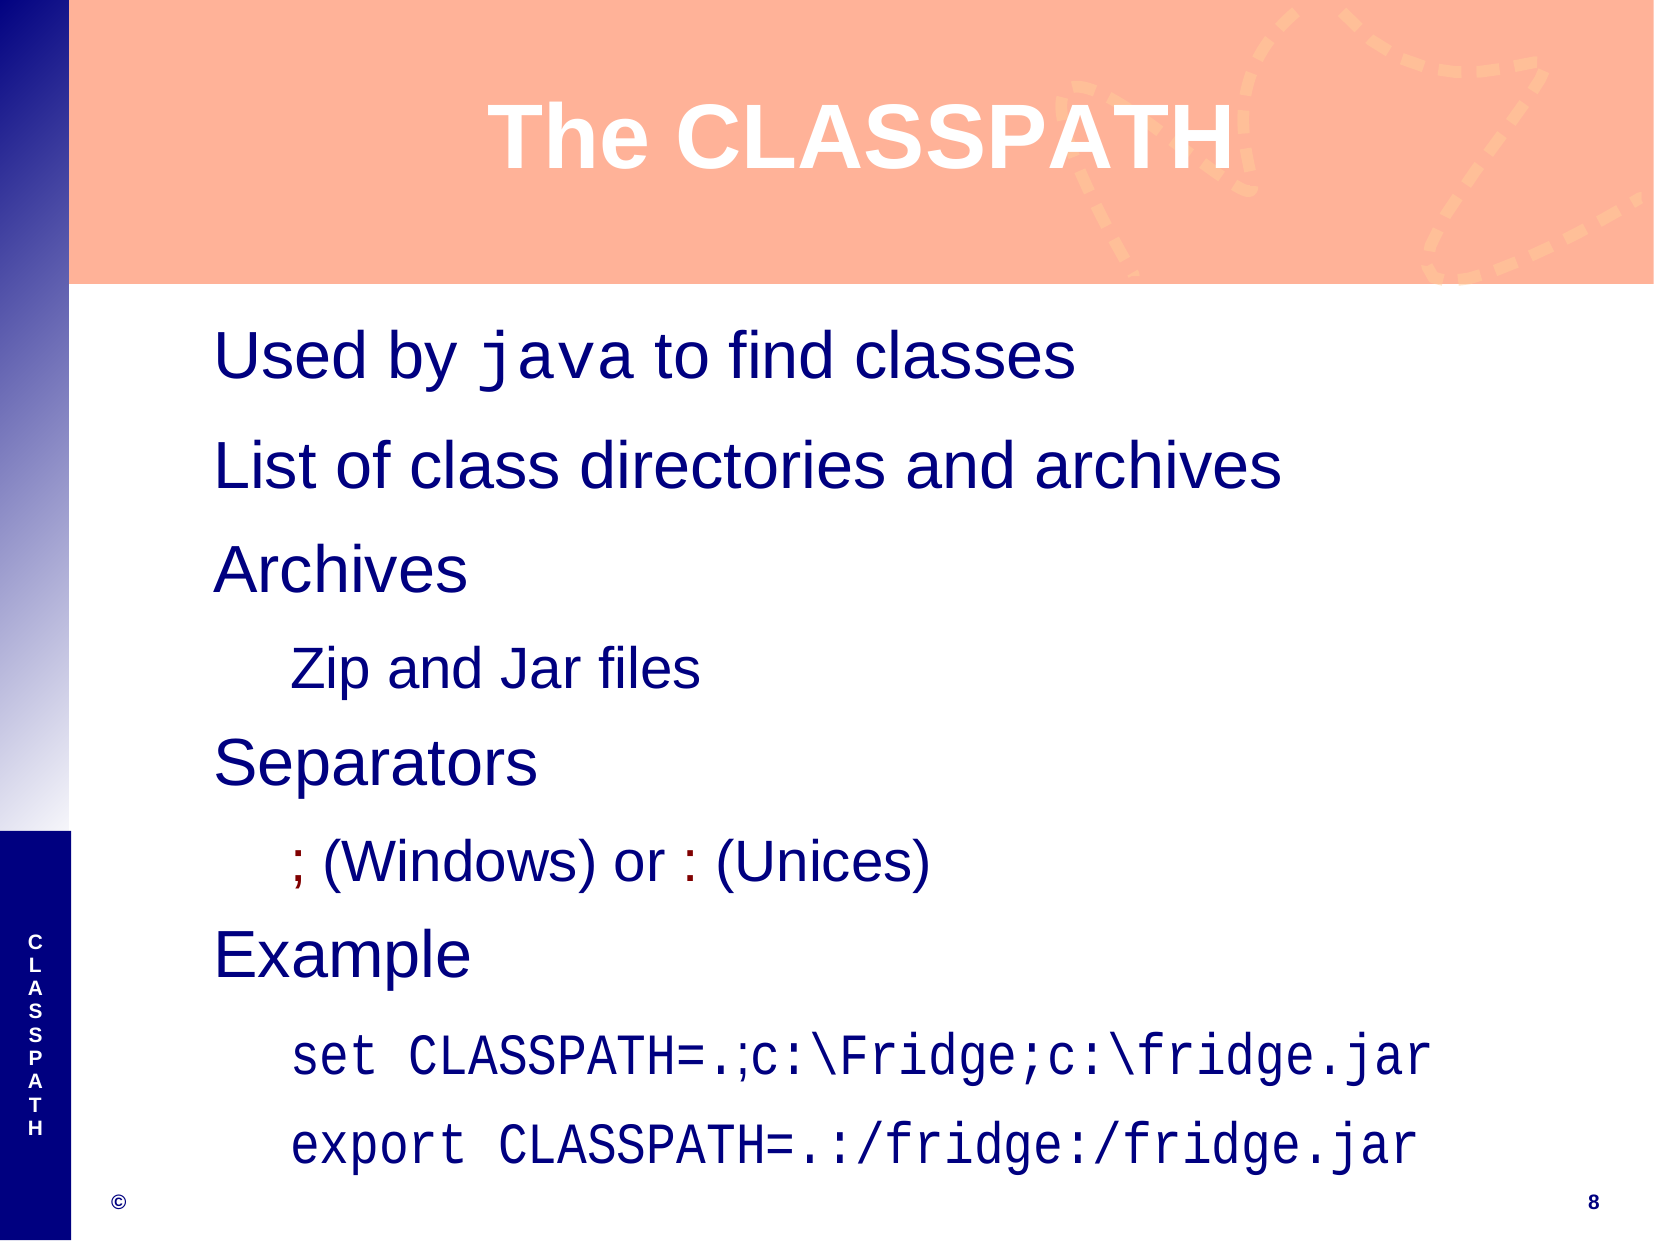

The CLASSPATH
# Used by java to find classes
List of class directories and archives
Archives
Zip and Jar files
Separators
; (Windows) or : (Unices)
Example
set CLASSPATH=.;c:\Fridge;c:\fridge.jar
export CLASSPATH=.:/fridge:/fridge.jar
C
L
A
S
S
P
A
T
H